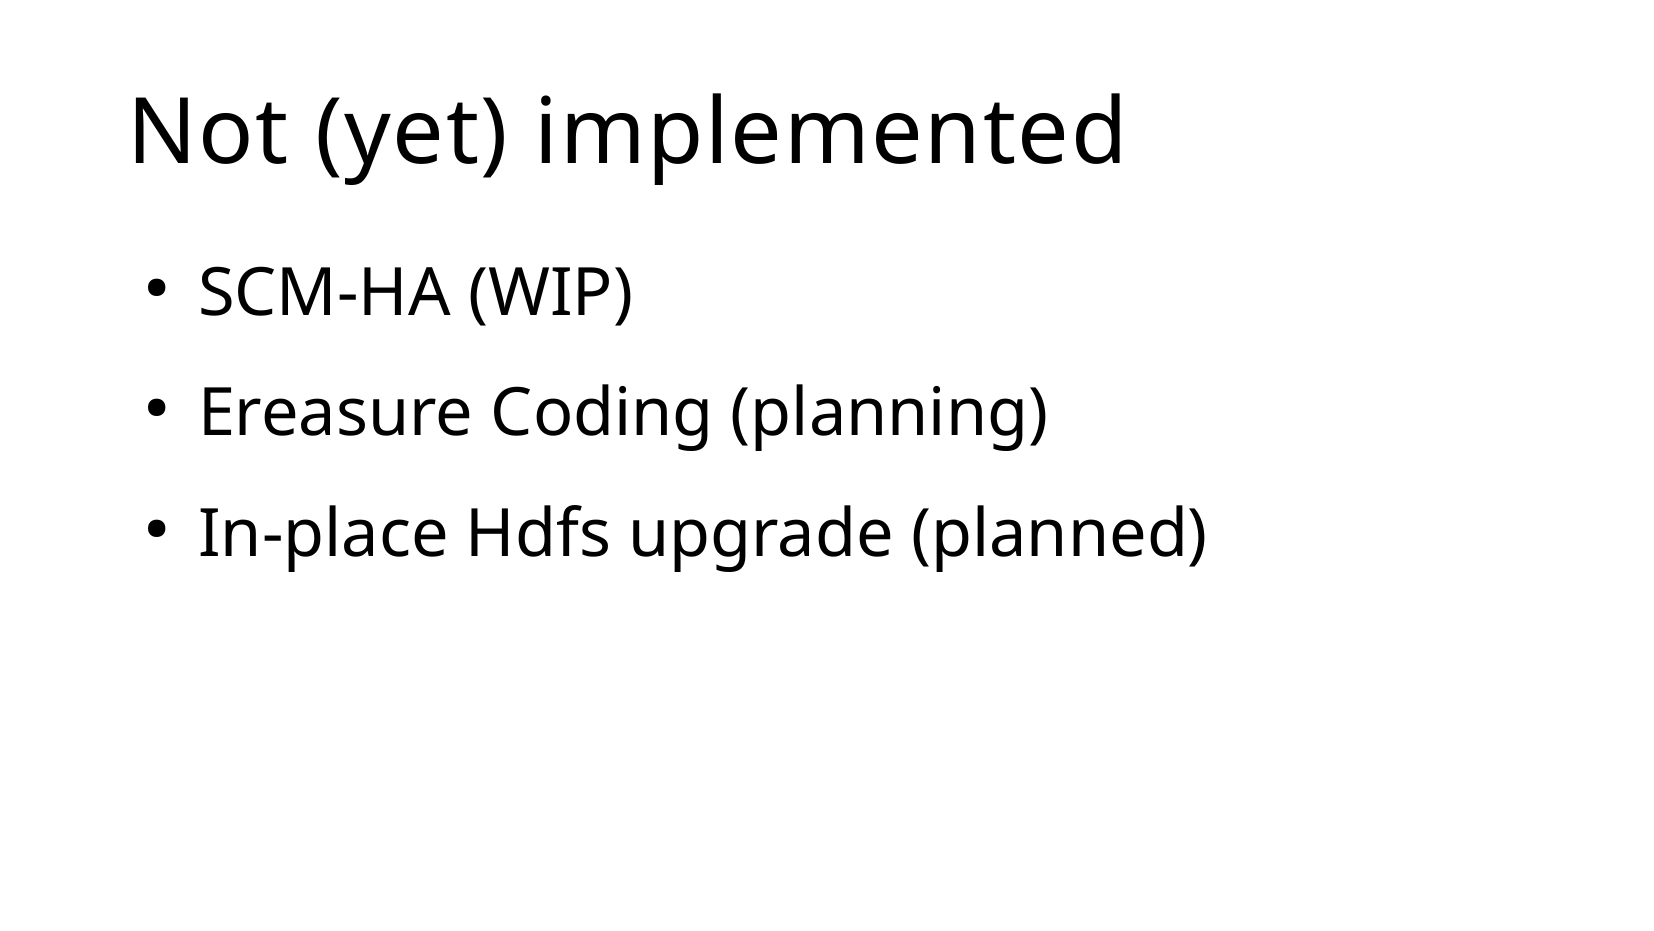

# Not (yet) implemented
SCM-HA (WIP)
Ereasure Coding (planning)
In-place Hdfs upgrade (planned)